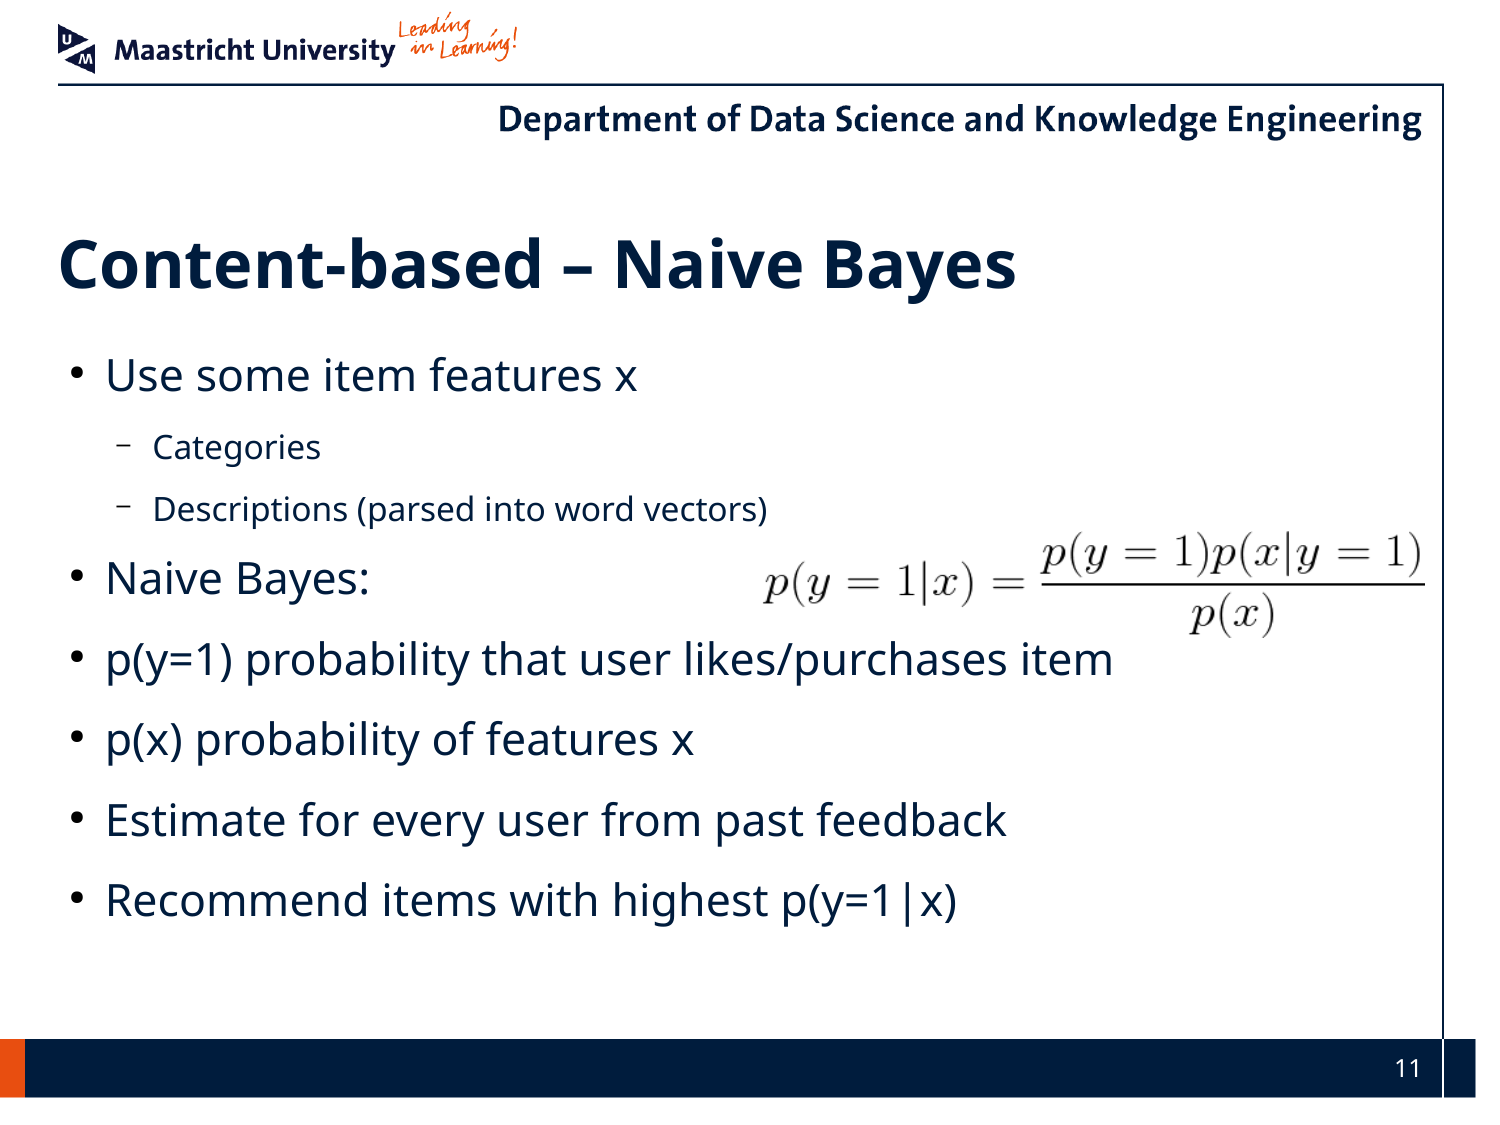

# Content-based – Naive Bayes
Use some item features x
Categories
Descriptions (parsed into word vectors)
Naive Bayes:
p(y=1) probability that user likes/purchases item
p(x) probability of features x
Estimate for every user from past feedback
Recommend items with highest p(y=1|x)